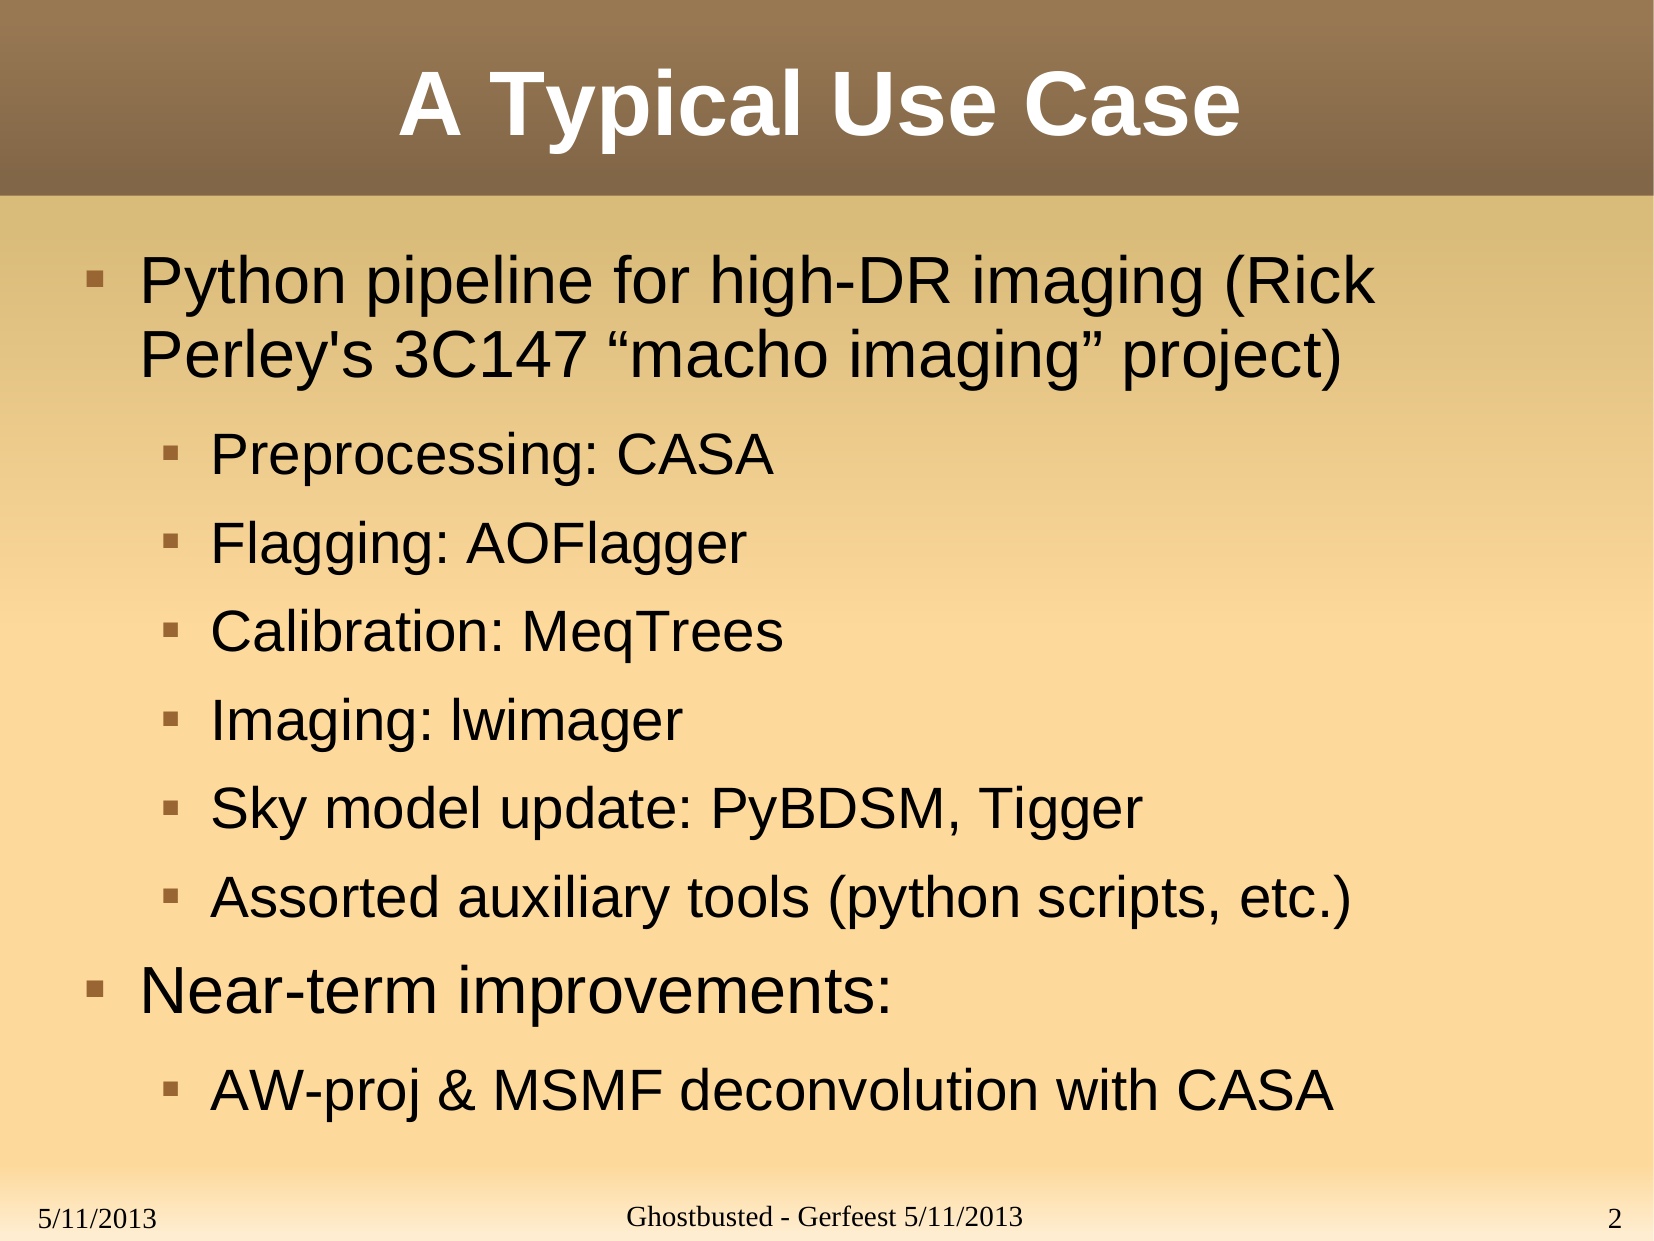

# A Typical Use Case
Python pipeline for high-DR imaging (Rick Perley's 3C147 “macho imaging” project)
Preprocessing: CASA
Flagging: AOFlagger
Calibration: MeqTrees
Imaging: lwimager
Sky model update: PyBDSM, Tigger
Assorted auxiliary tools (python scripts, etc.)
Near-term improvements:
AW-proj & MSMF deconvolution with CASA
Ghostbusted - Gerfeest 5/11/2013
5/11/2013
2